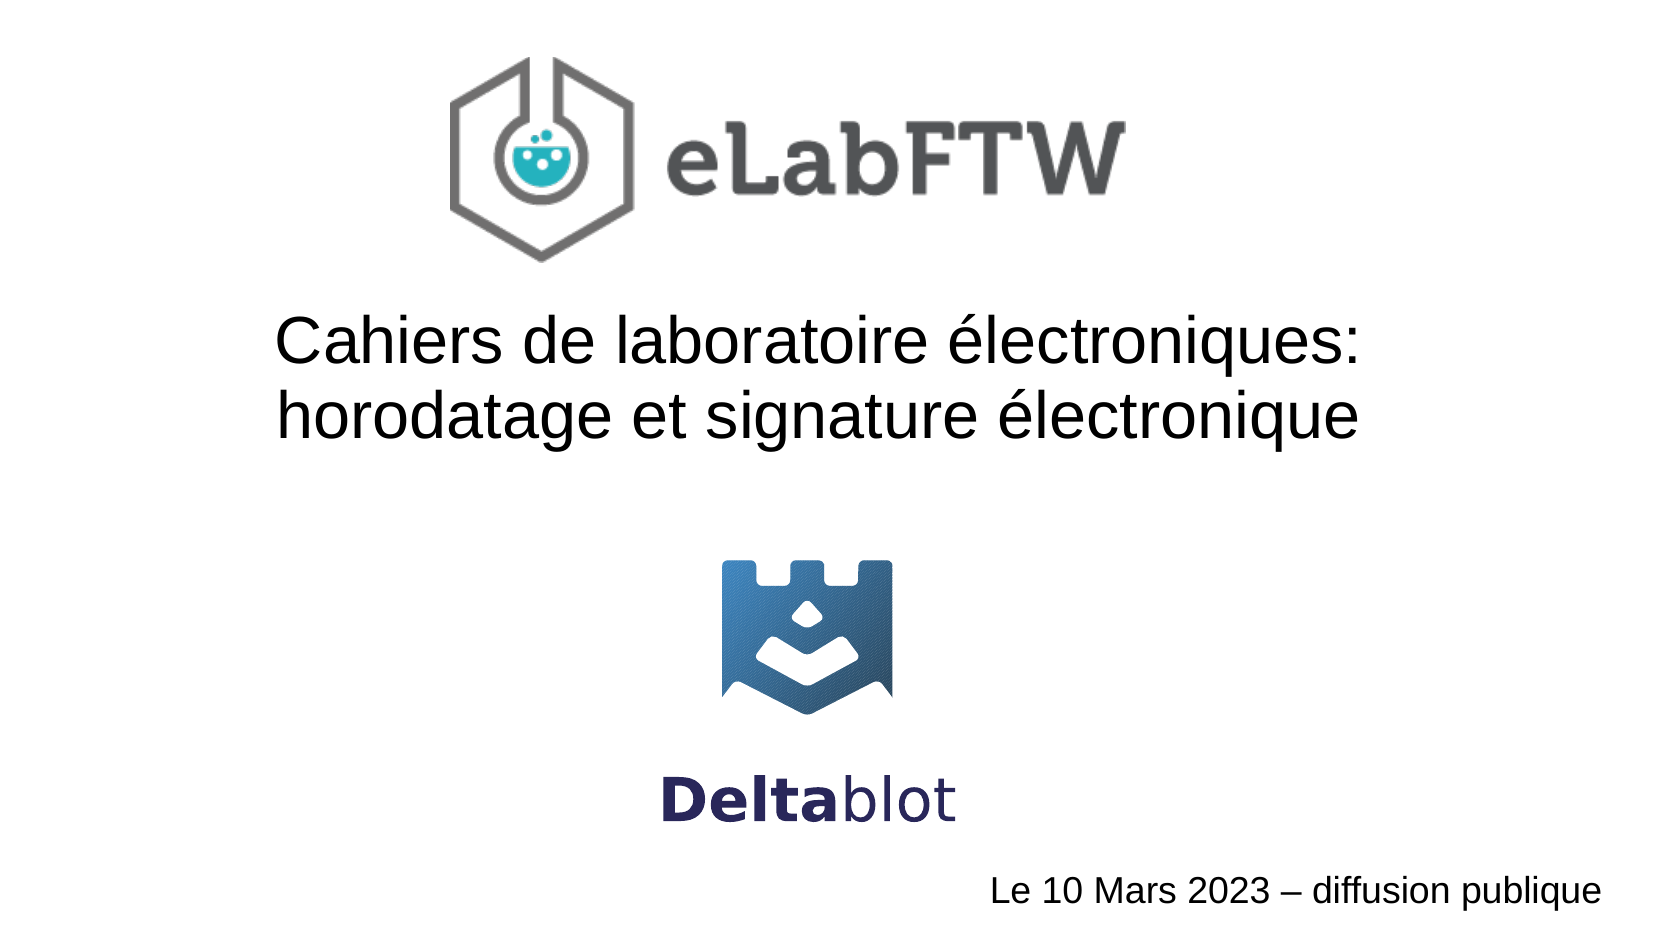

# Cahiers de laboratoire électroniques: horodatage et signature électronique
Le 10 Mars 2023 – diffusion publique